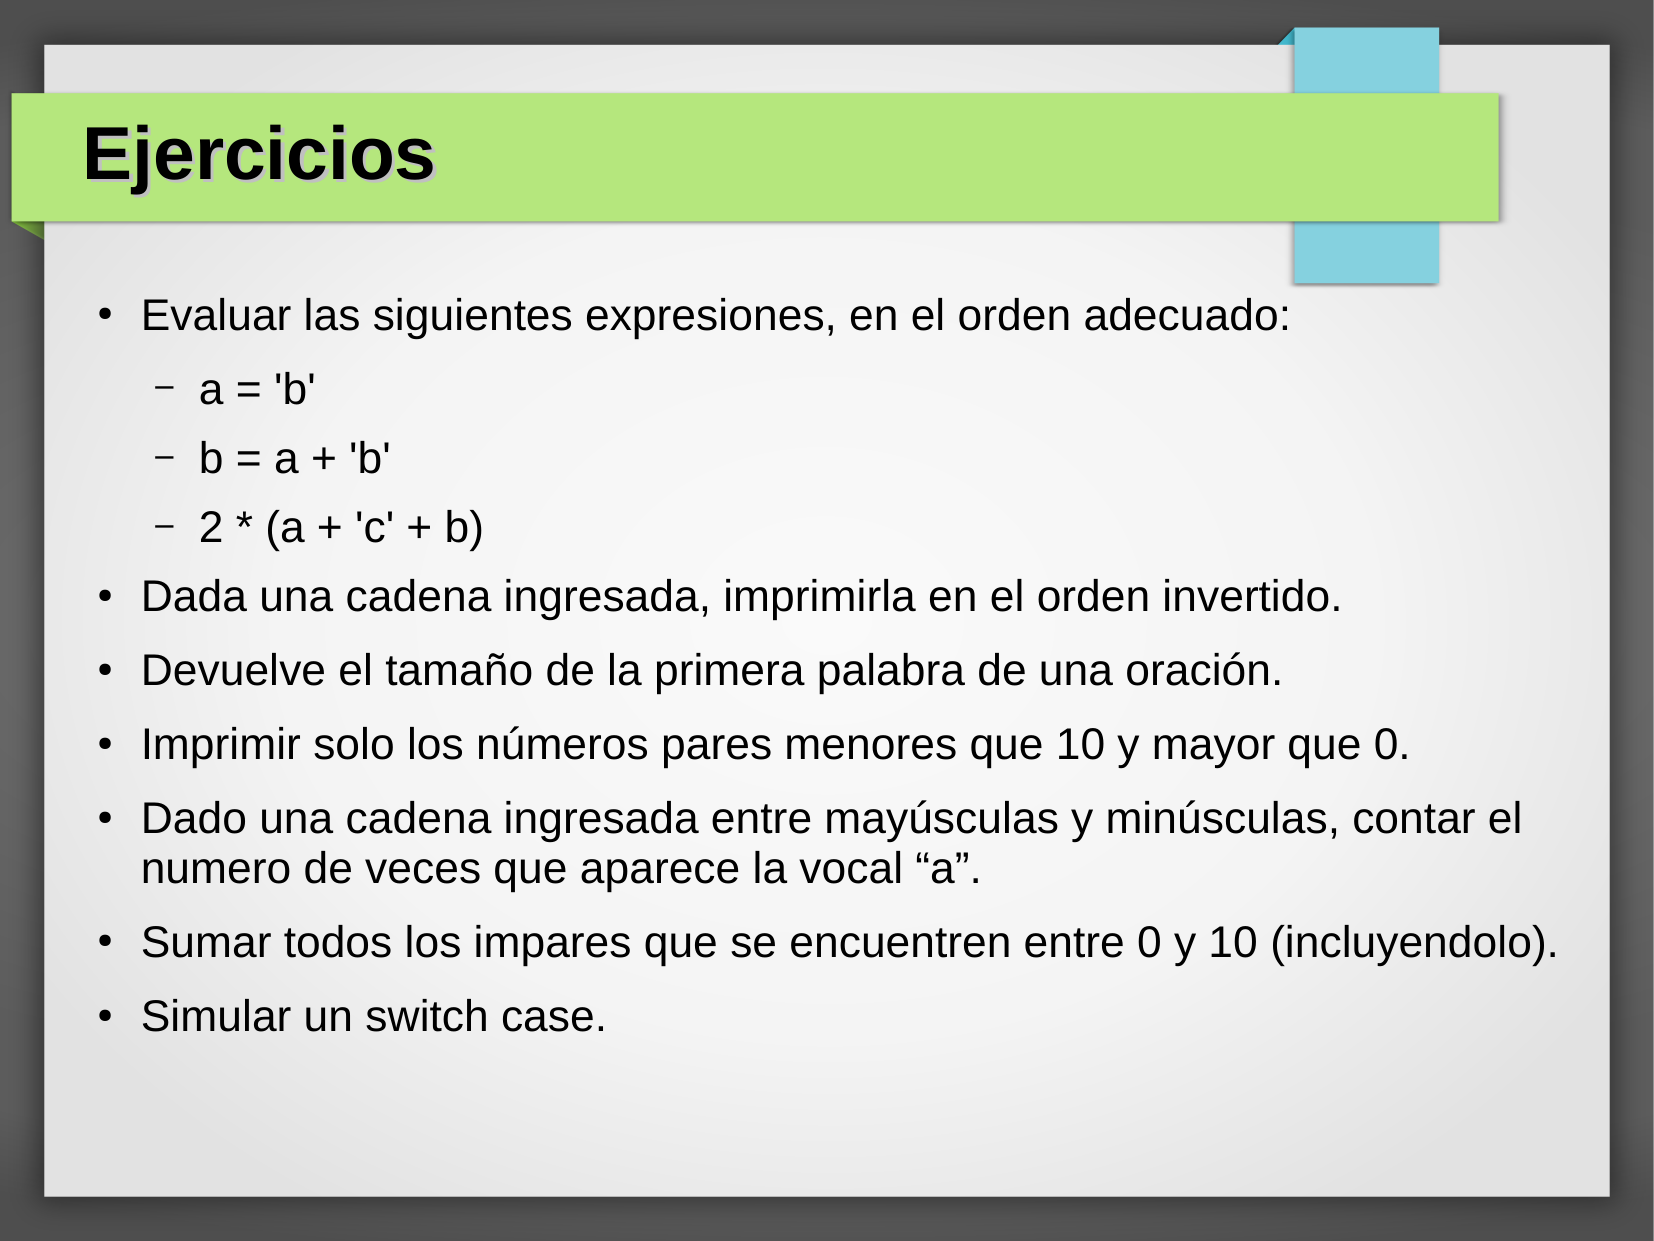

# Ejercicios
Evaluar las siguientes expresiones, en el orden adecuado:
a = 'b'
b = a + 'b'
2 * (a + 'c' + b)
Dada una cadena ingresada, imprimirla en el orden invertido.
Devuelve el tamaño de la primera palabra de una oración.
Imprimir solo los números pares menores que 10 y mayor que 0.
Dado una cadena ingresada entre mayúsculas y minúsculas, contar el numero de veces que aparece la vocal “a”.
Sumar todos los impares que se encuentren entre 0 y 10 (incluyendolo).
Simular un switch case.